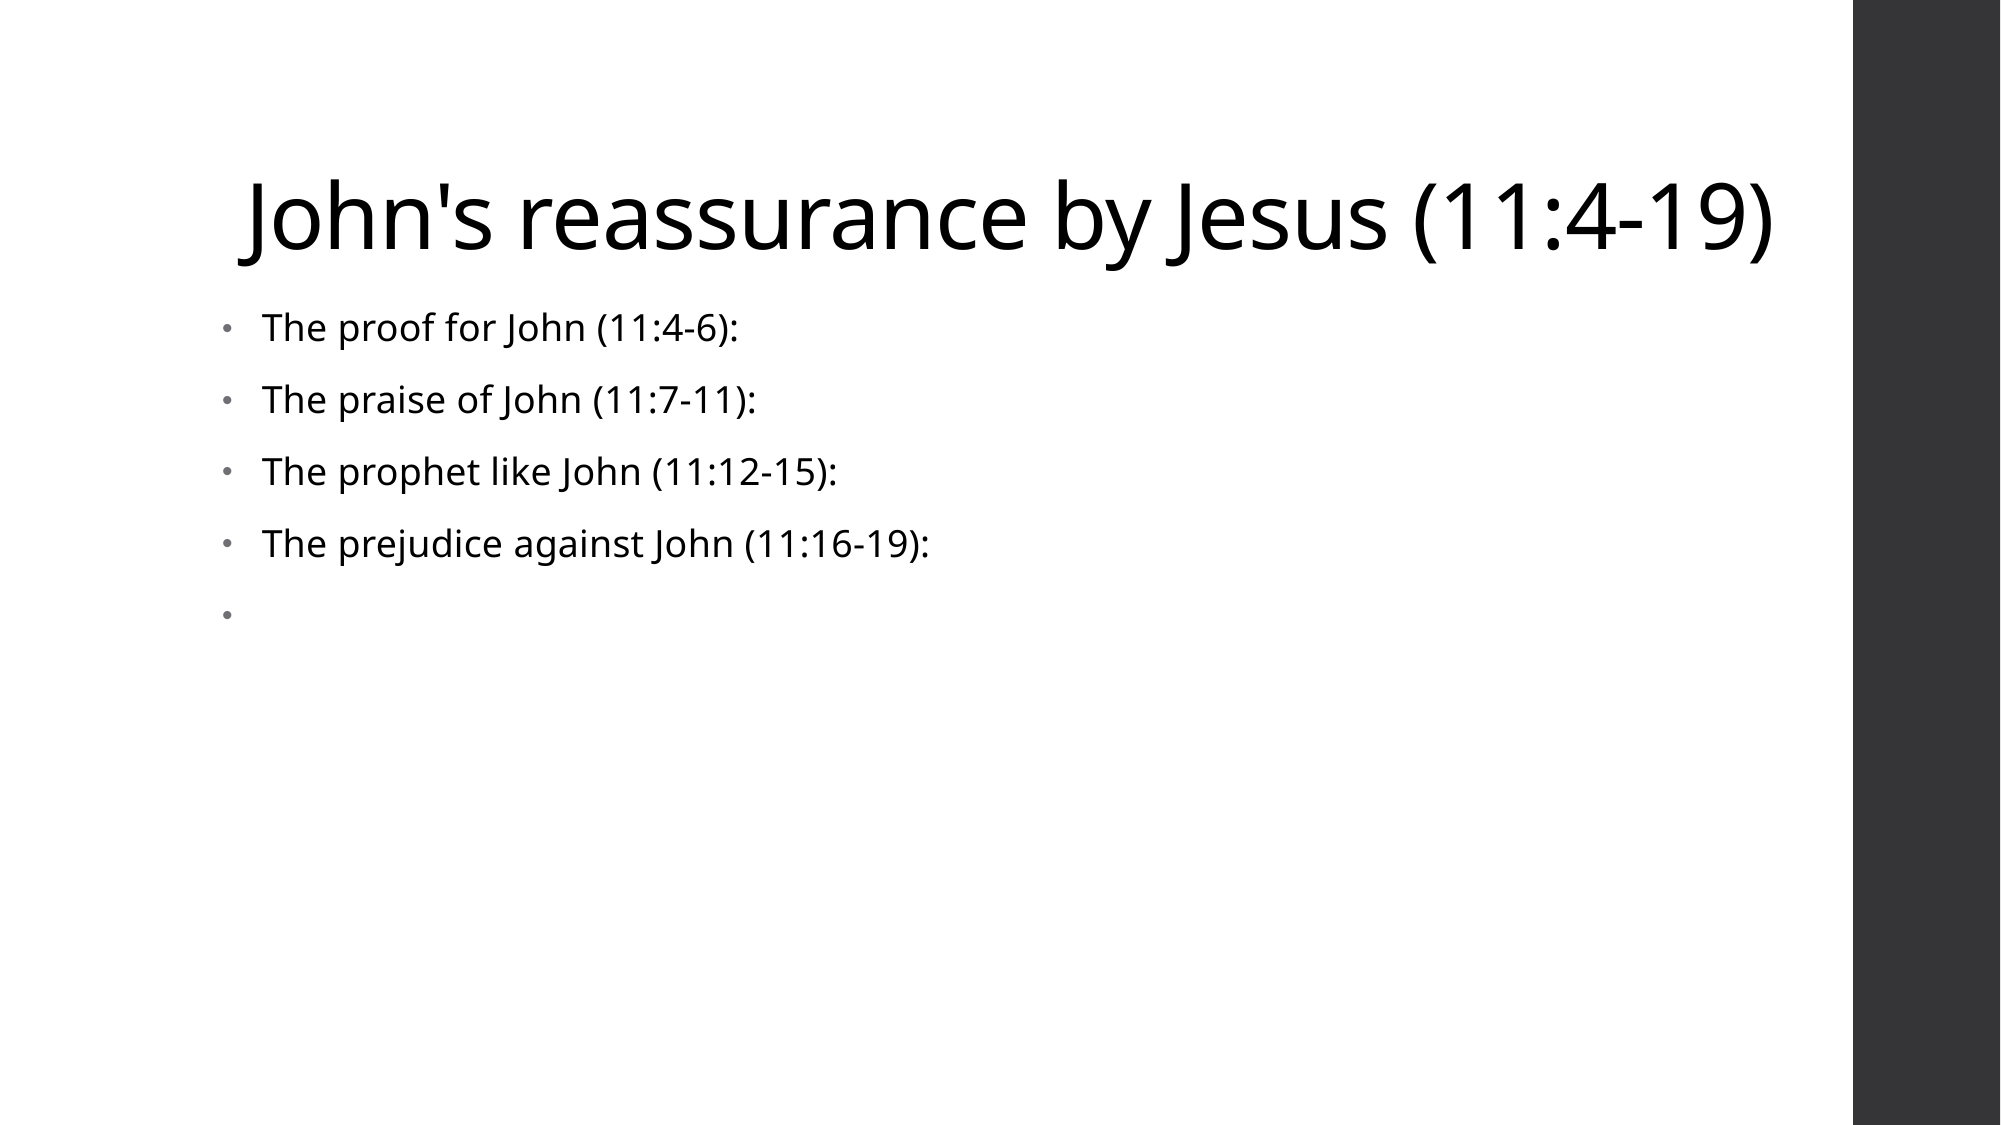

# John's reassurance by Jesus (11:4-19)
 The proof for John (11:4-6):
 The praise of John (11:7-11):
 The prophet like John (11:12-15):
 The prejudice against John (11:16-19):